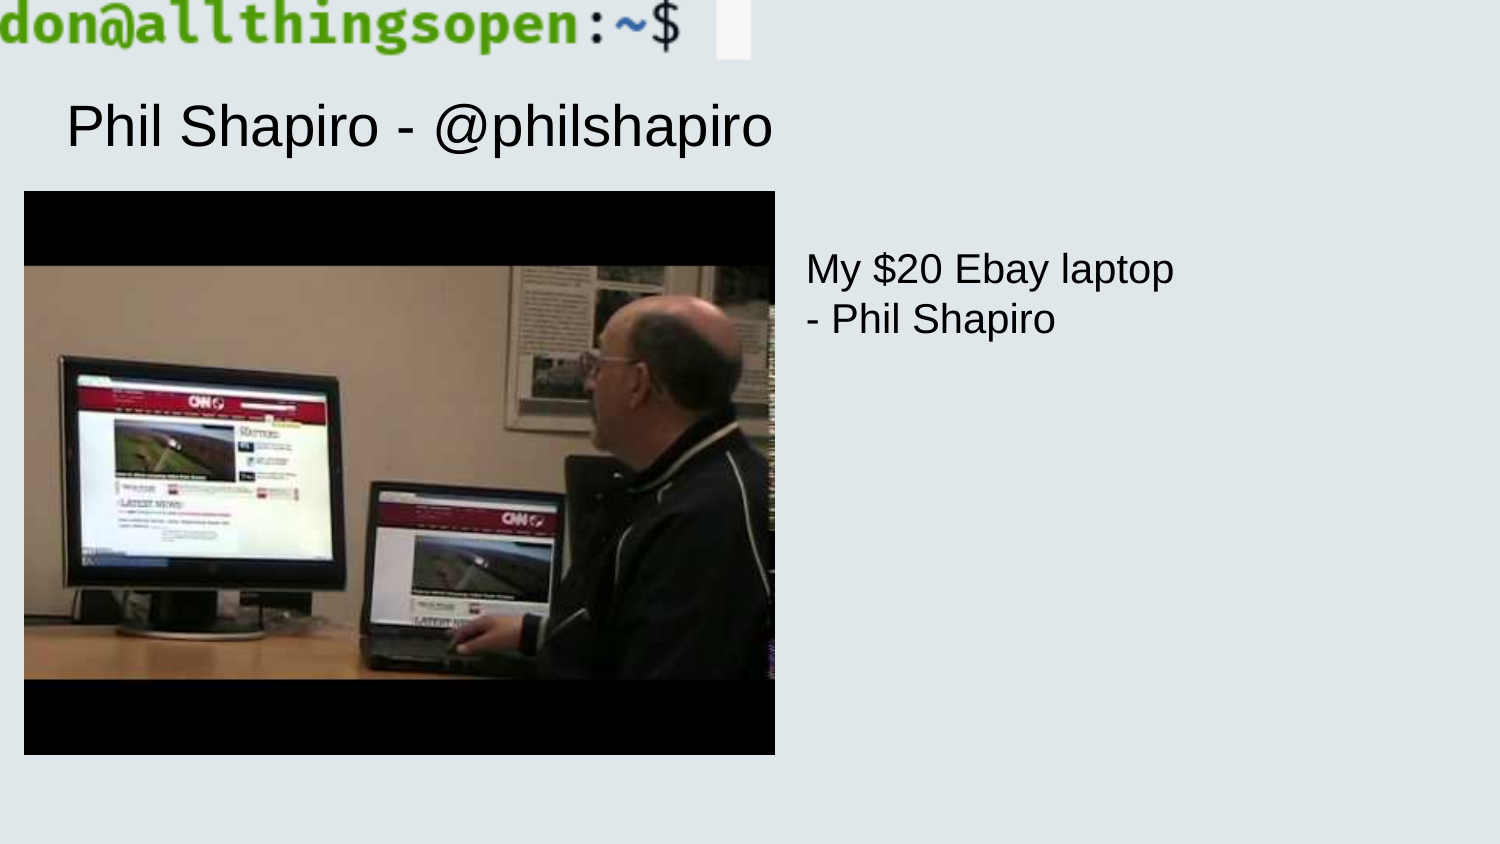

# Phil Shapiro - @philshapiro
My $20 Ebay laptop
- Phil Shapiro